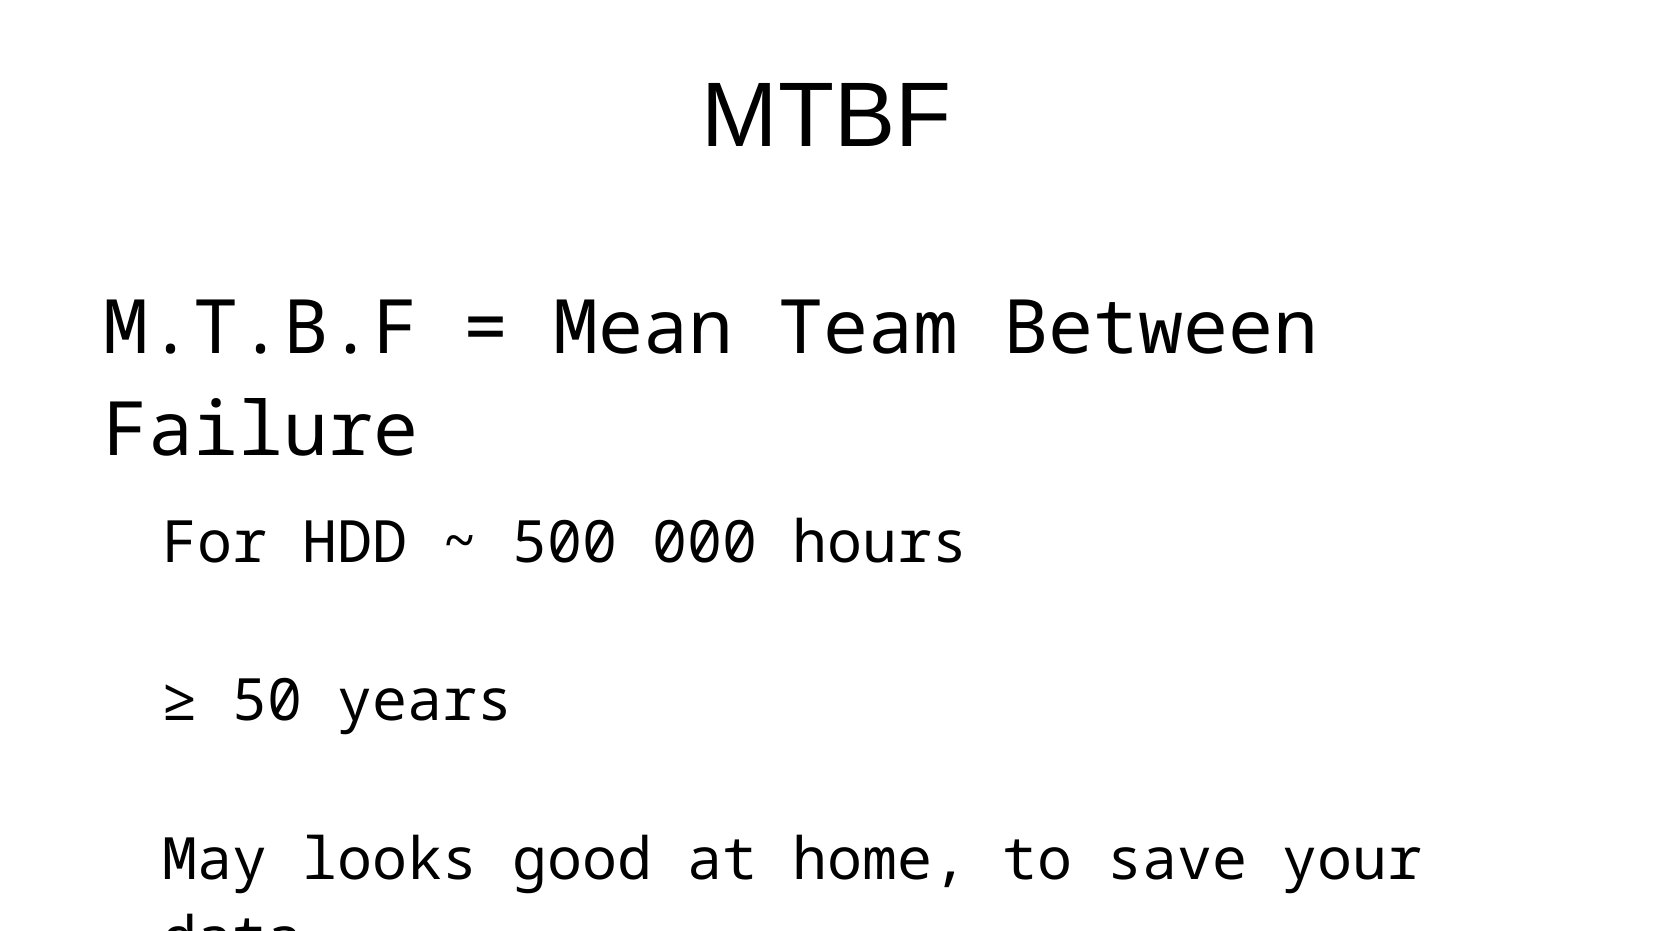

# MTBF
M.T.B.F = Mean Team Between Failure
For HDD ~ 500 000 hours
≥ 50 years
May looks good at home, to save your data
( Mean = average.. may be smaller/longer )